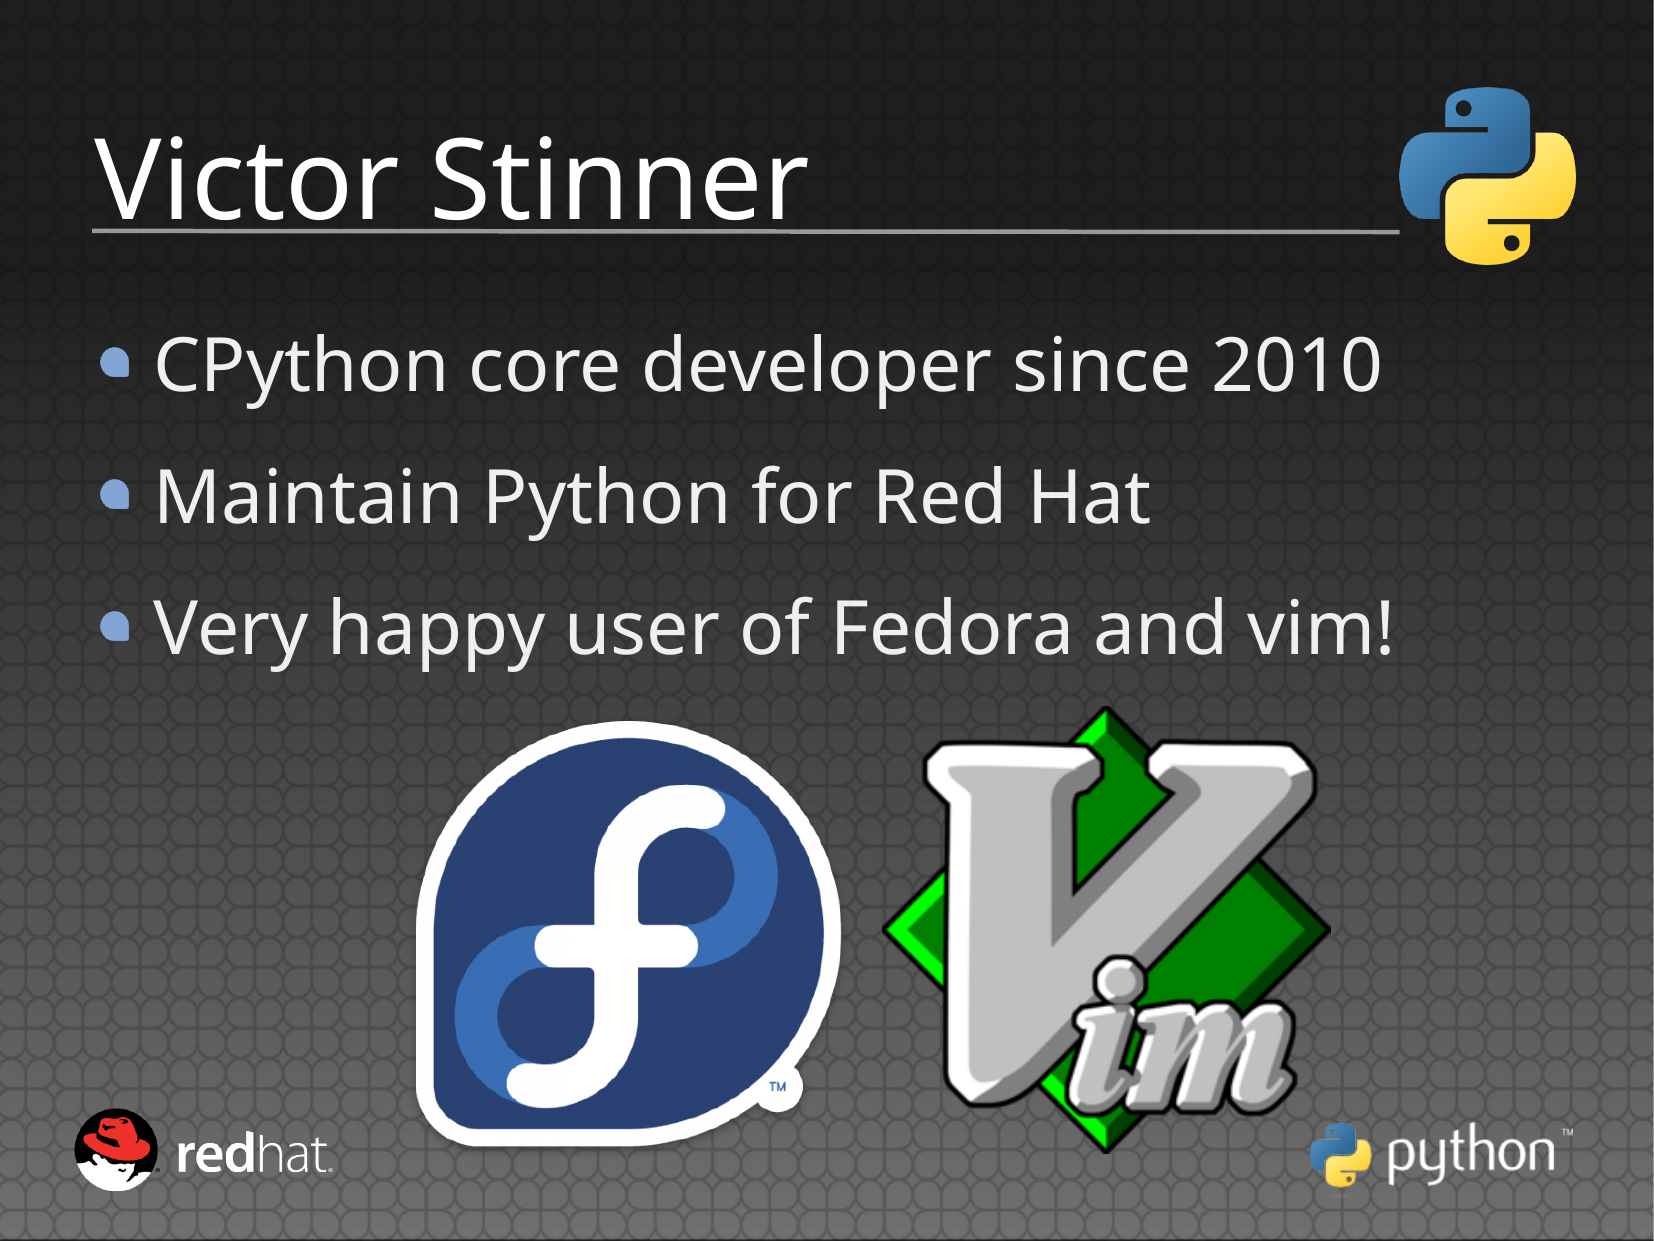

Victor Stinner
# CPython core developer since 2010
Maintain Python for Red Hat
Very happy user of Fedora and vim!